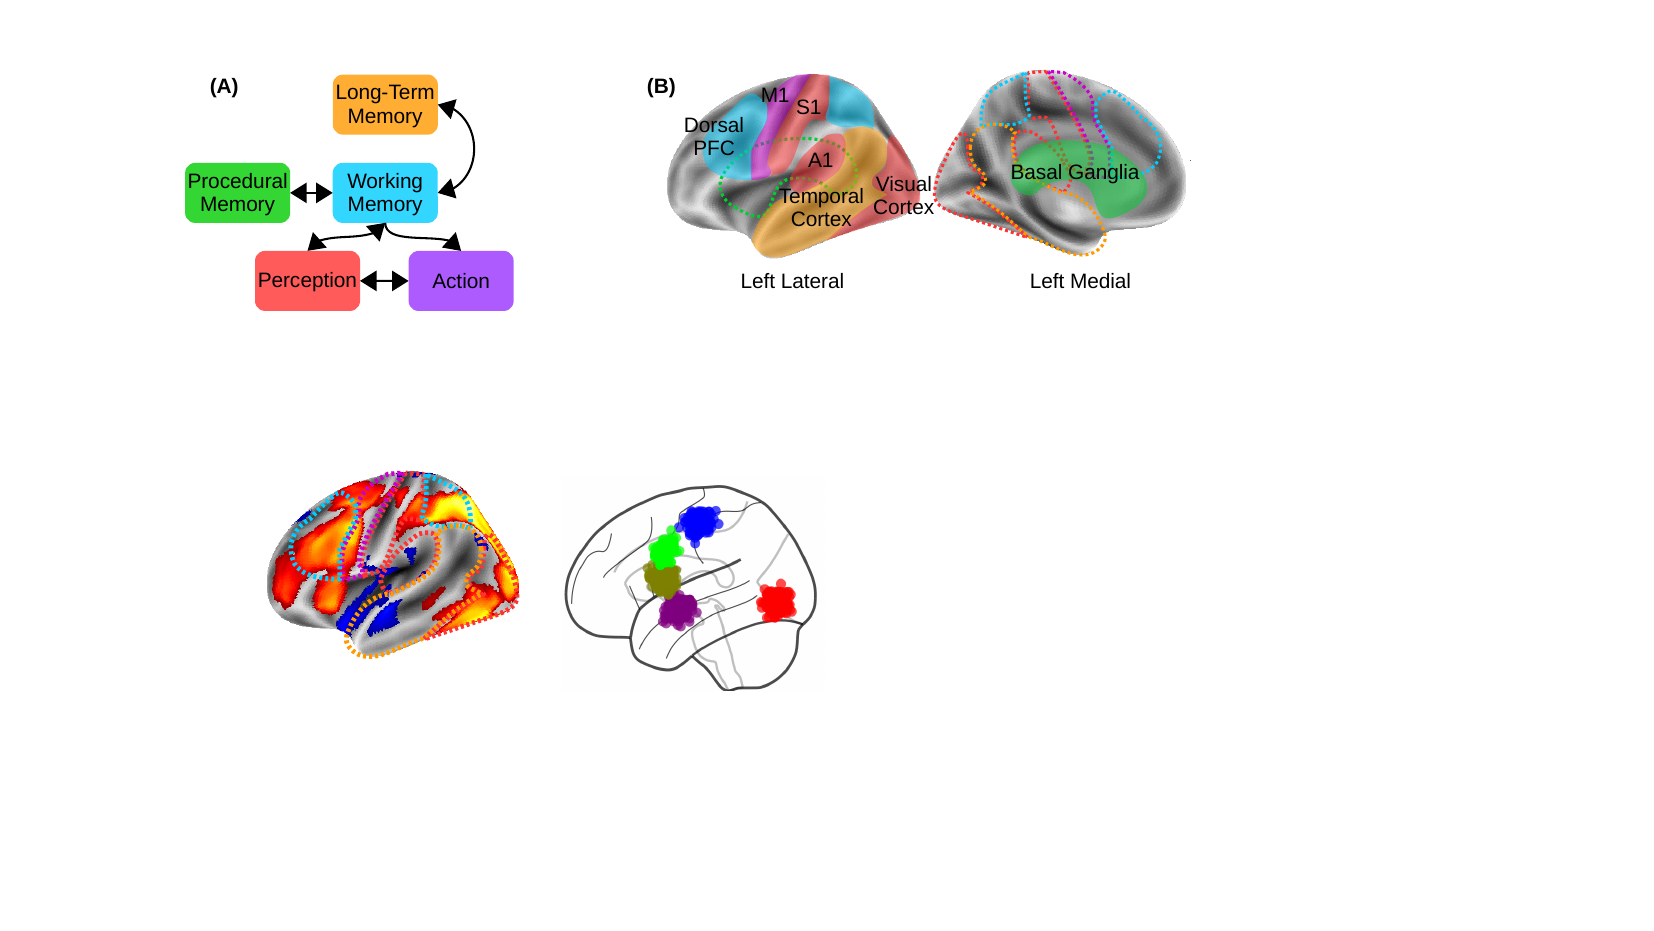

(A)
(B)
Long-Term
Memory
M1
S1
Dorsal
PFC
A1
Basal Ganglia
Procedural
Memory
Working
Memory
Visual Cortex
Temporal
Cortex
Perception
Action
Left Lateral
Left Medial